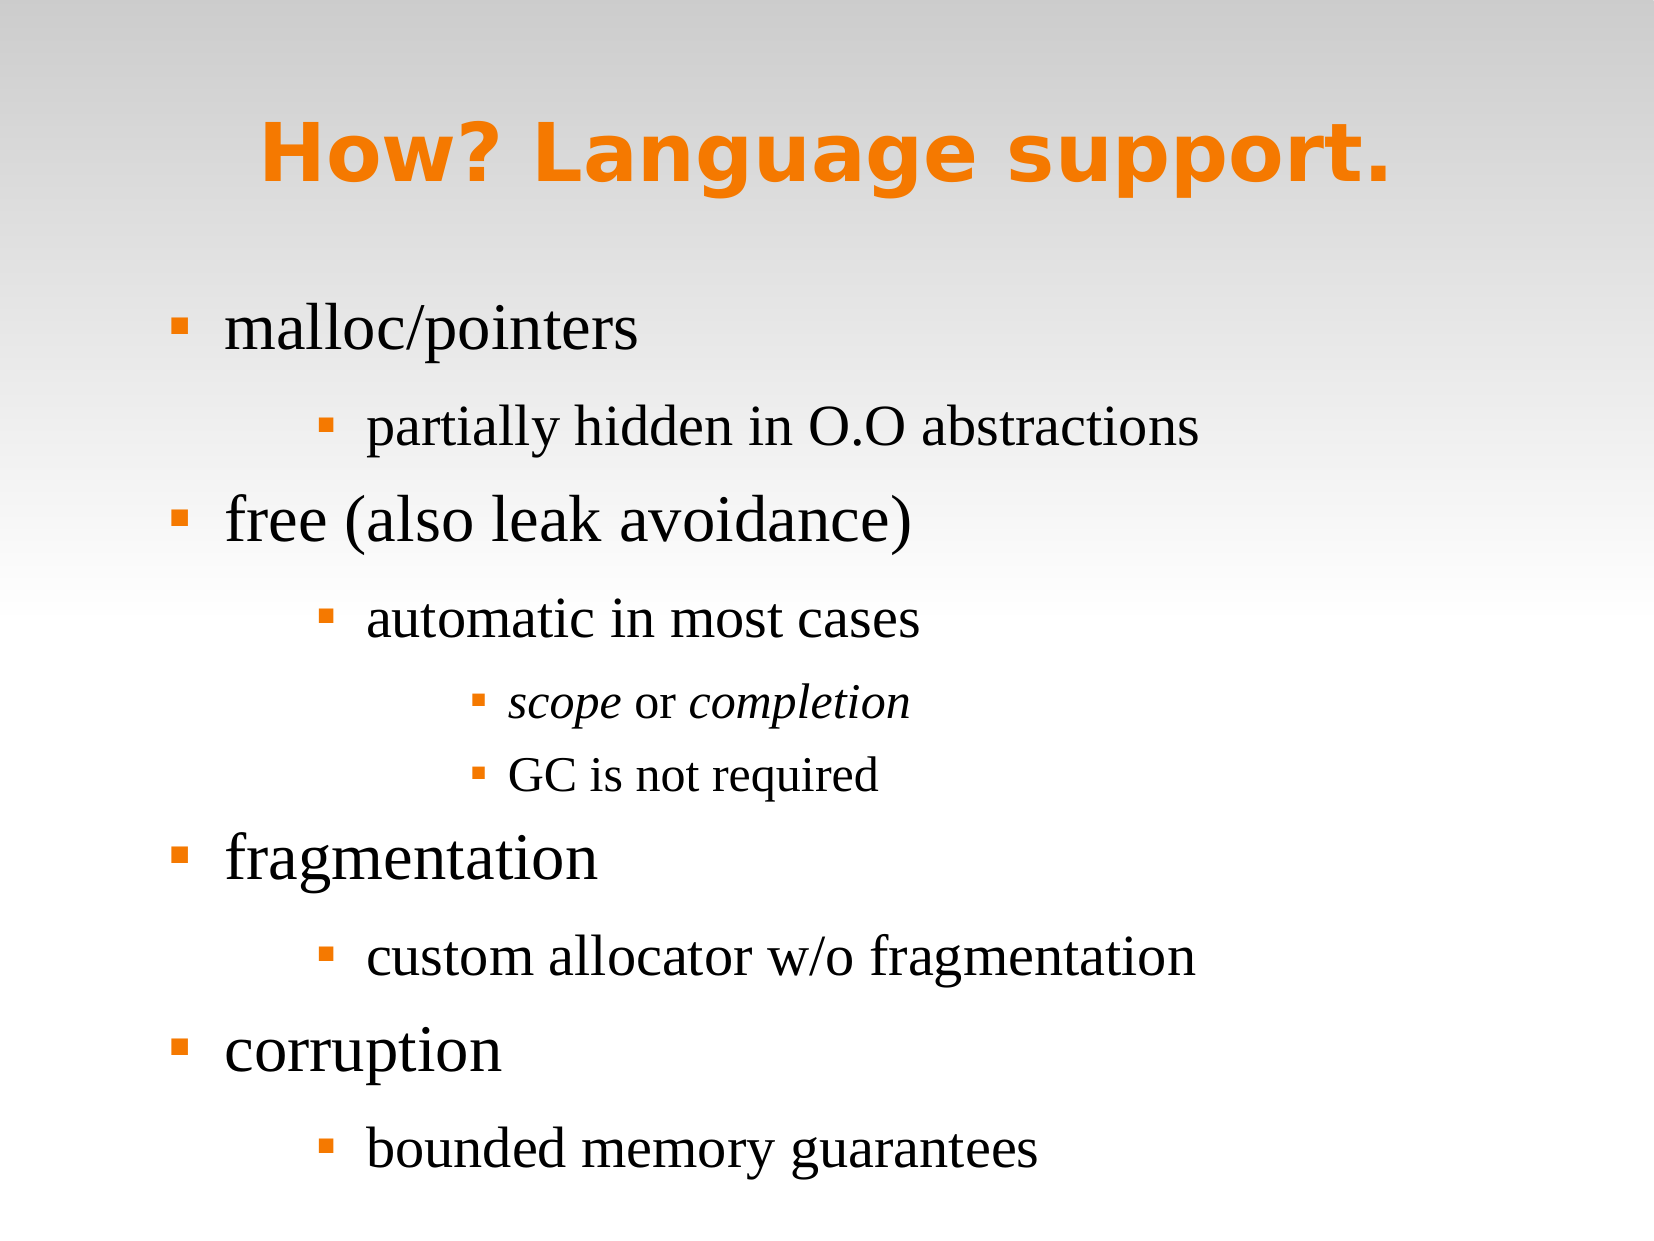

# How? Language support.
malloc/pointers
partially hidden in O.O abstractions
free (also leak avoidance)
automatic in most cases
scope or completion
GC is not required
fragmentation
custom allocator w/o fragmentation
corruption
bounded memory guarantees